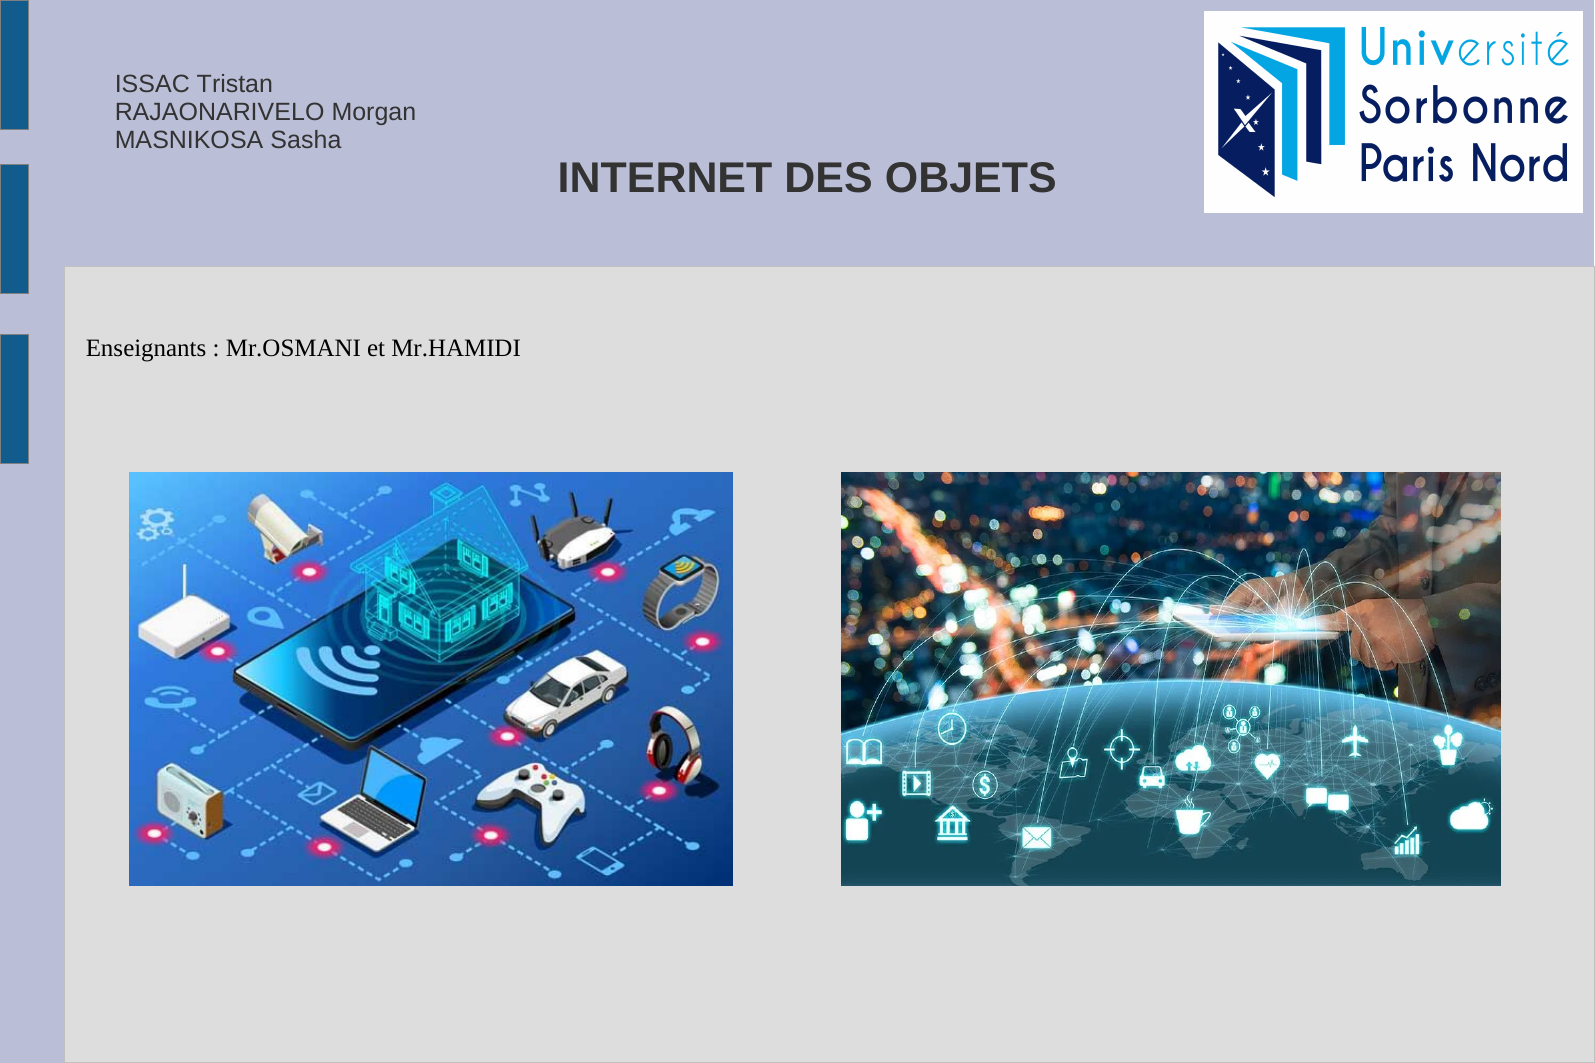

# ISSAC Tristan RAJAONARIVELO Morgan MASNIKOSA Sasha INTERNET DES OBJETS
Enseignants : Mr.OSMANI et Mr.HAMIDI